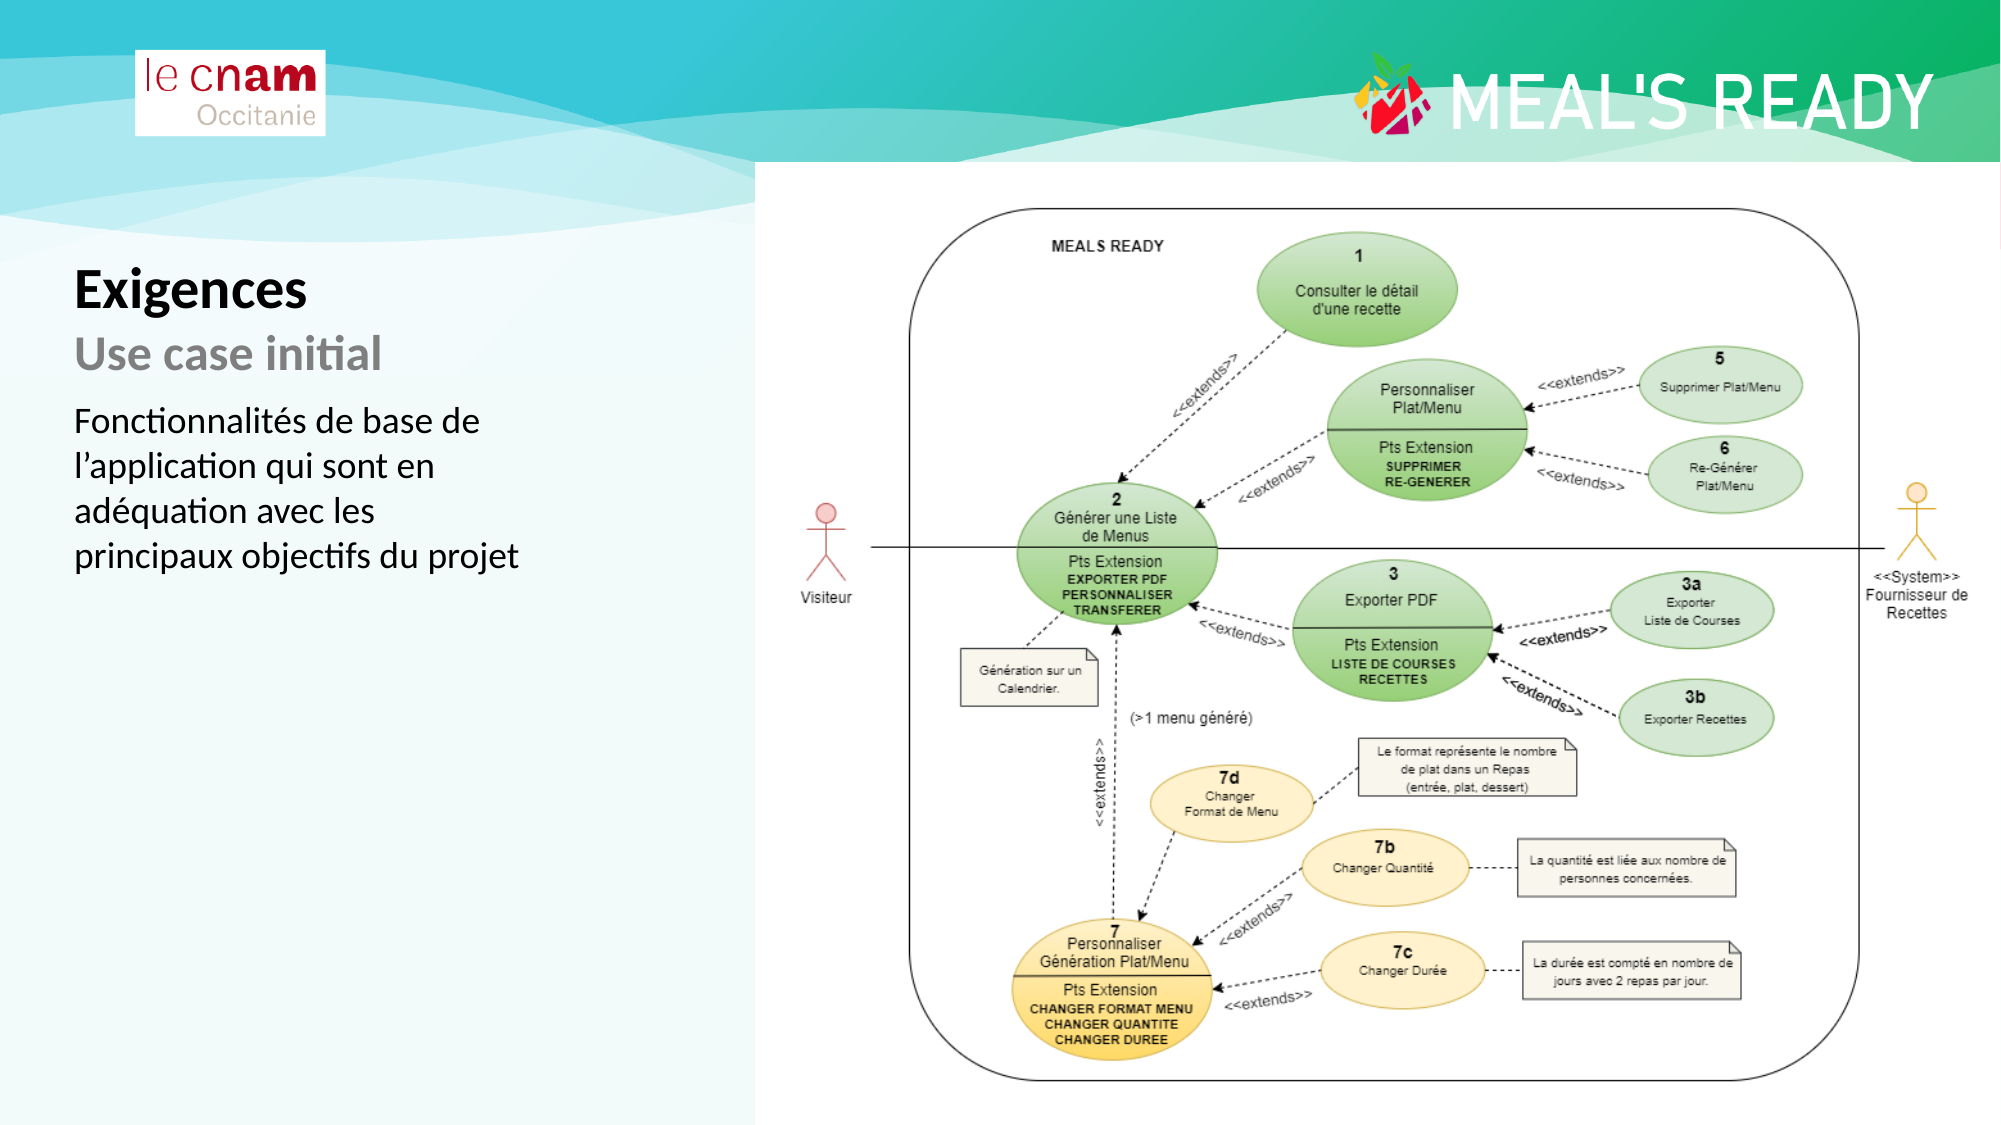

Use case initial
Exigences
Use case initial
Fonctionnalités de base de l’application qui sont en adéquation avec les principaux objectifs du projet